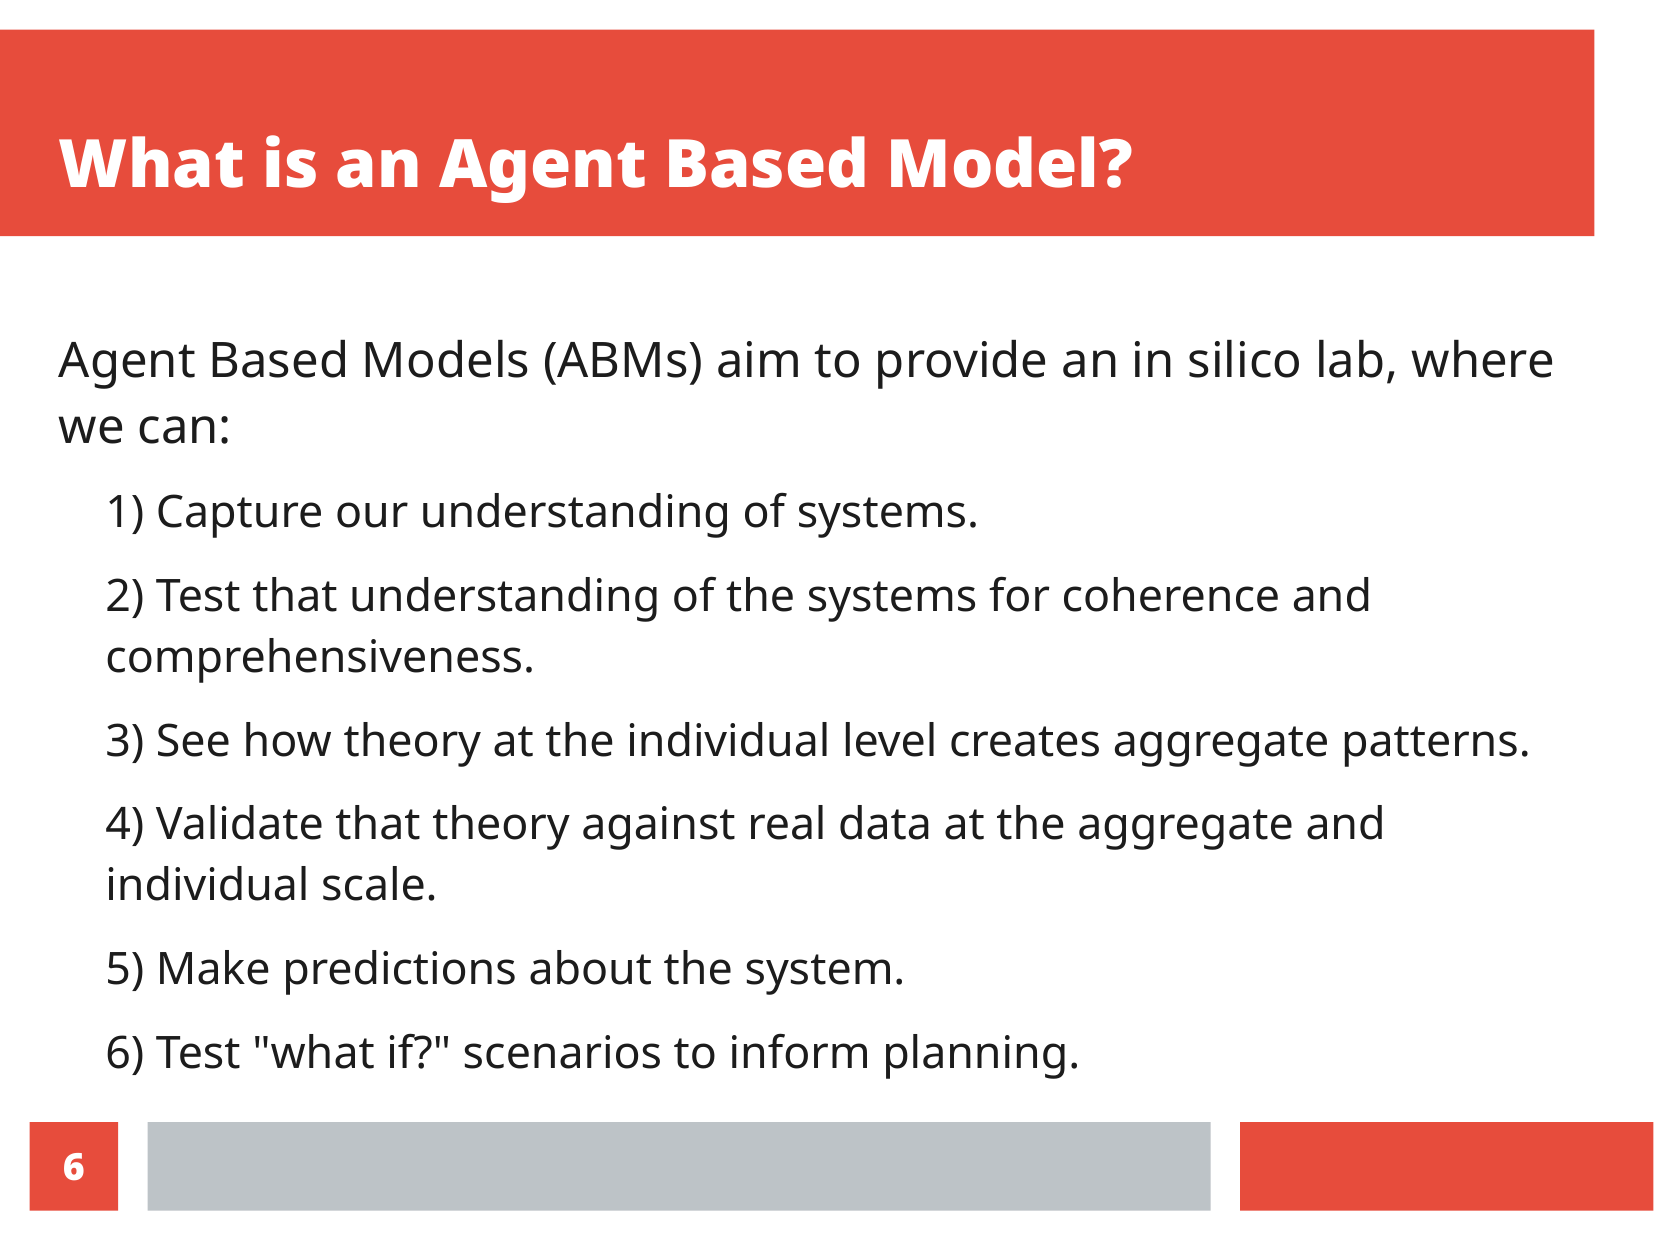

# What is an Agent Based Model?
Agent Based Models (ABMs) aim to provide an in silico lab, where we can:
1) Capture our understanding of systems.
2) Test that understanding of the systems for coherence and comprehensiveness.
3) See how theory at the individual level creates aggregate patterns.
4) Validate that theory against real data at the aggregate and individual scale.
5) Make predictions about the system.
6) Test "what if?" scenarios to inform planning.
6